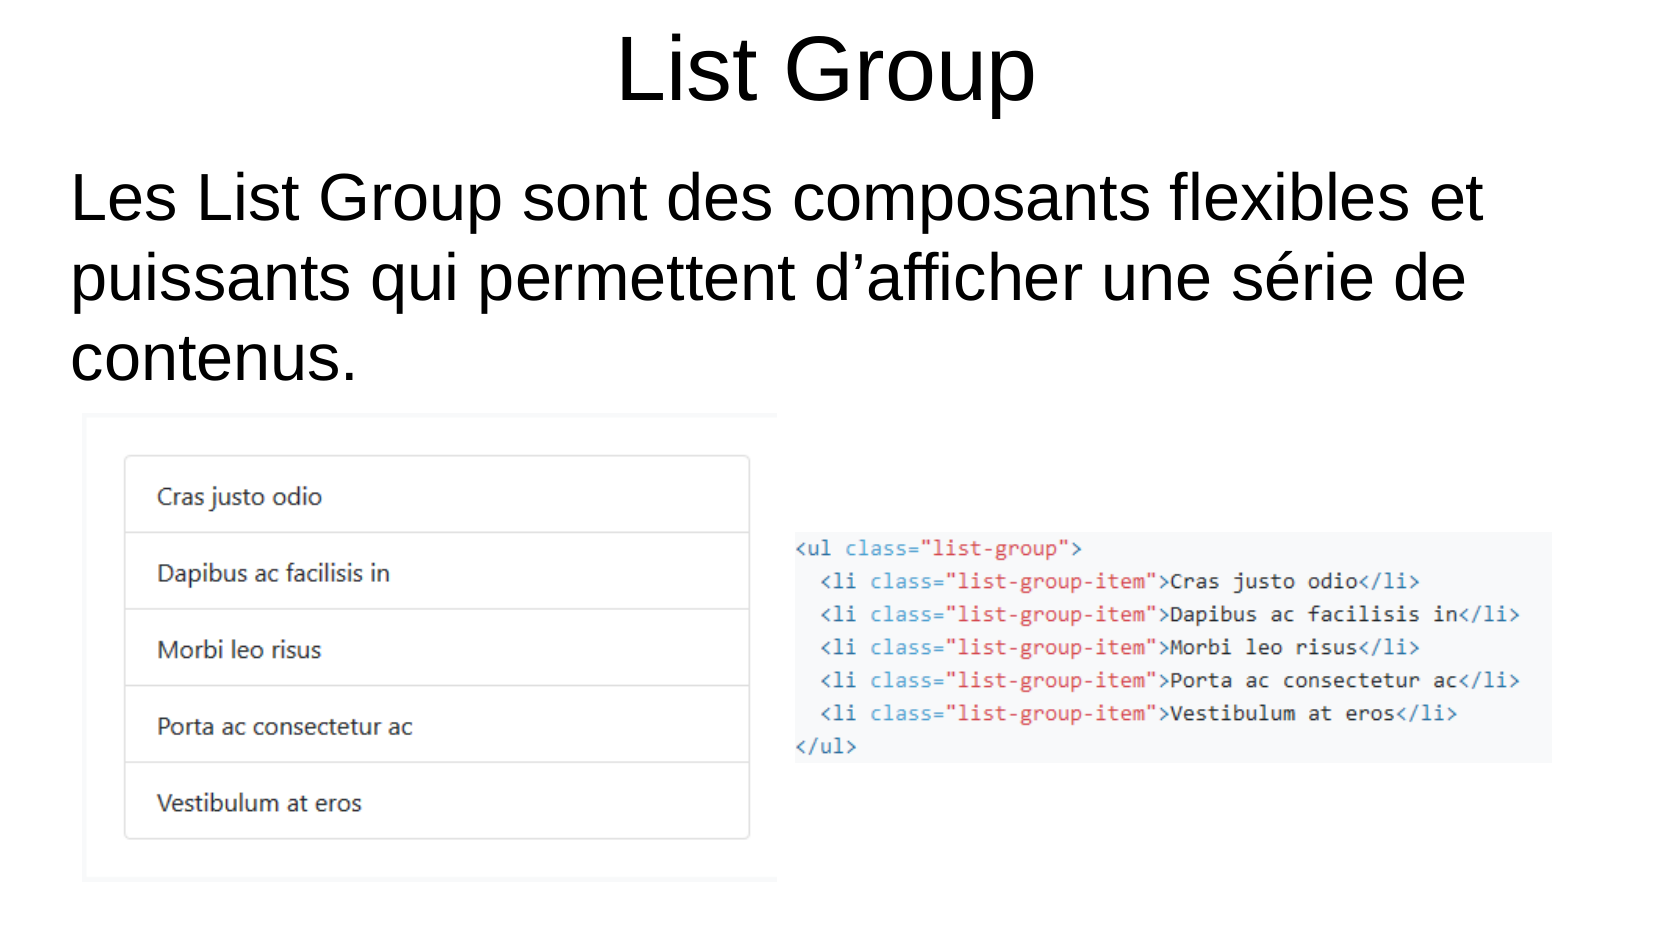

# List Group
Les List Group sont des composants flexibles et puissants qui permettent d’afficher une série de contenus.